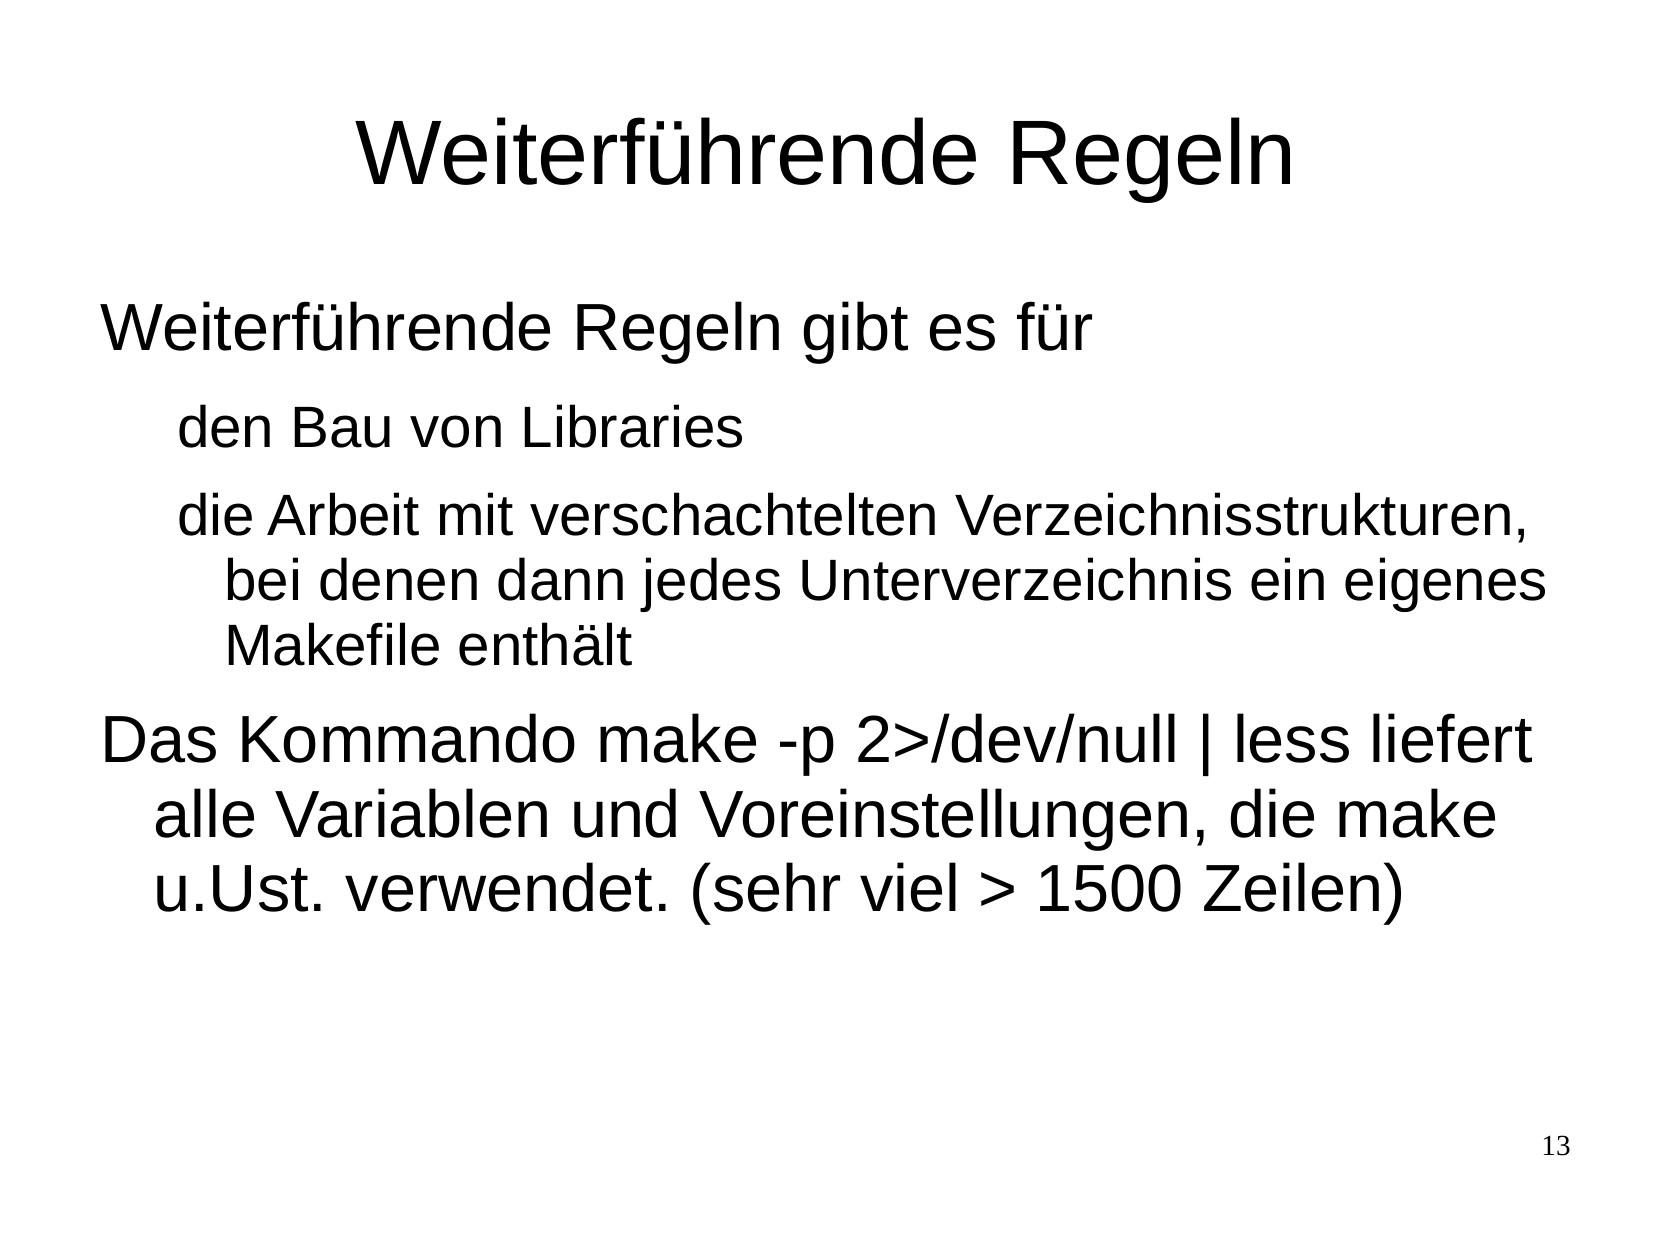

# Weiterführende Regeln
Weiterführende Regeln gibt es für
den Bau von Libraries
die Arbeit mit verschachtelten Verzeichnisstrukturen, bei denen dann jedes Unterverzeichnis ein eigenes Makefile enthält
Das Kommando make -p 2>/dev/null | less liefert alle Variablen und Voreinstellungen, die make u.Ust. verwendet. (sehr viel > 1500 Zeilen)
13